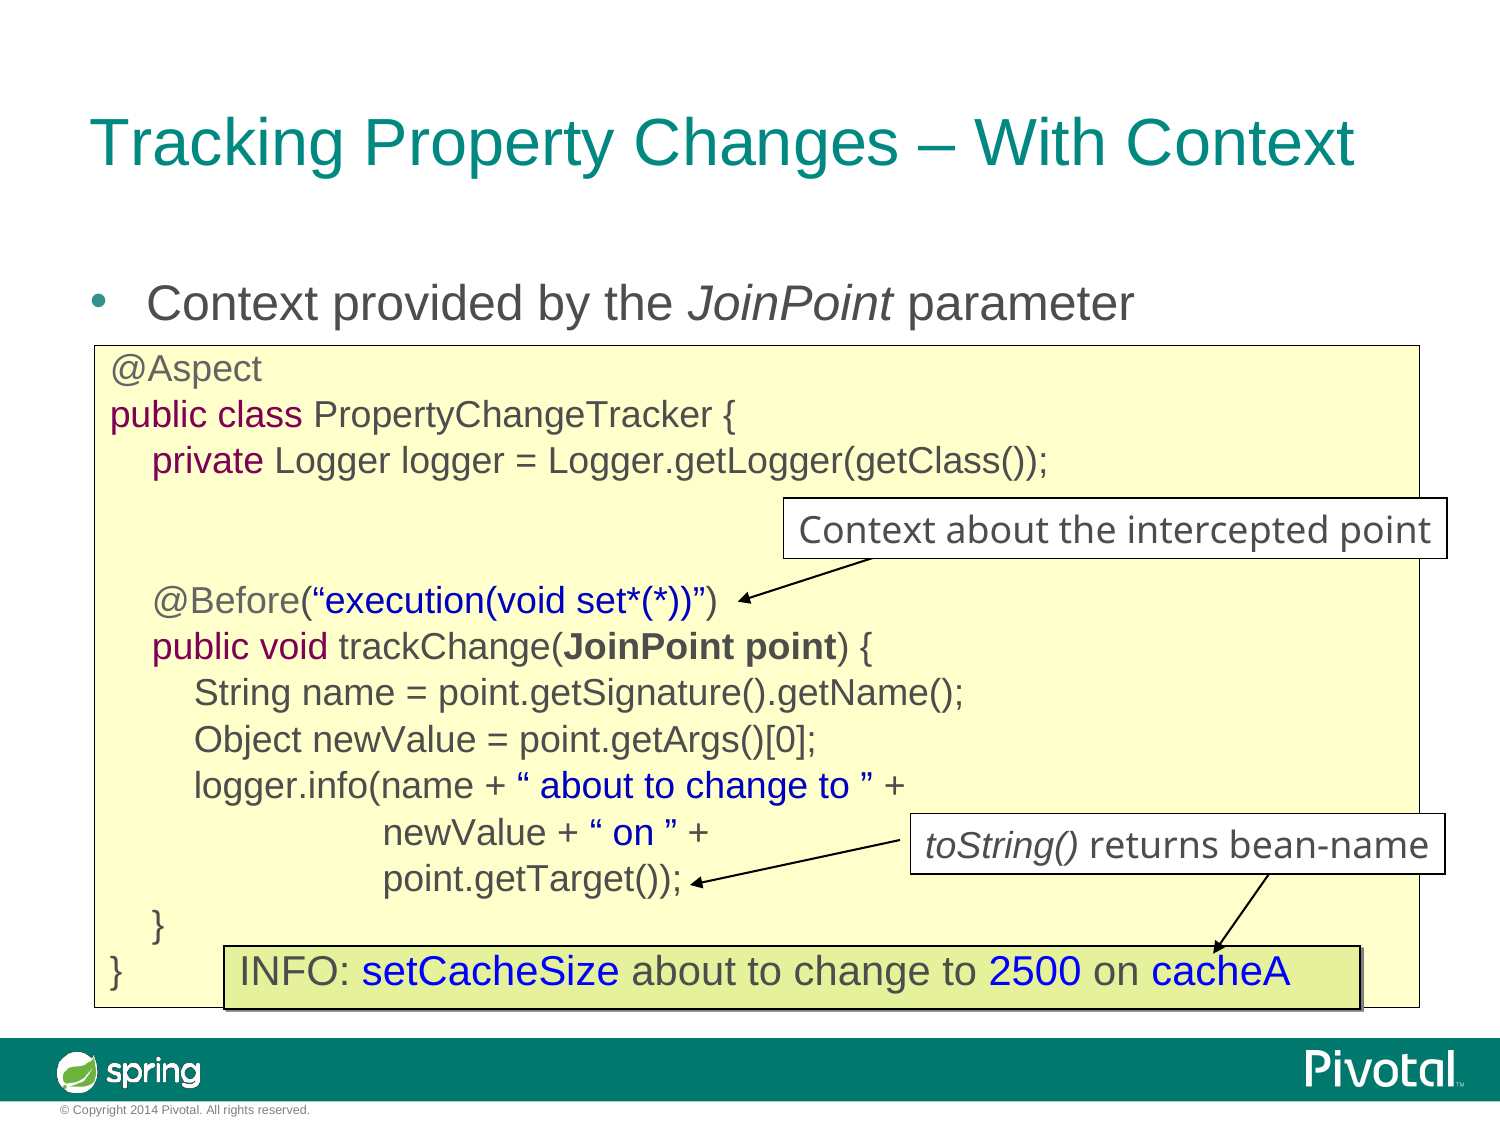

# Tracking Property Changes – With Context
Context provided by the JoinPoint parameter
@Aspect
public class PropertyChangeTracker {
 private Logger logger = Logger.getLogger(getClass());
 @Before(“execution(void set*(*))”)
 public void trackChange(JoinPoint point) {
 String name = point.getSignature().getName();
 Object newValue = point.getArgs()[0];
 logger.info(name + “ about to change to ” +
 newValue + “ on ” +
 point.getTarget());
 }
}
Context about the intercepted point
toString() returns bean-name
INFO: setCacheSize about to change to 2500 on cacheA